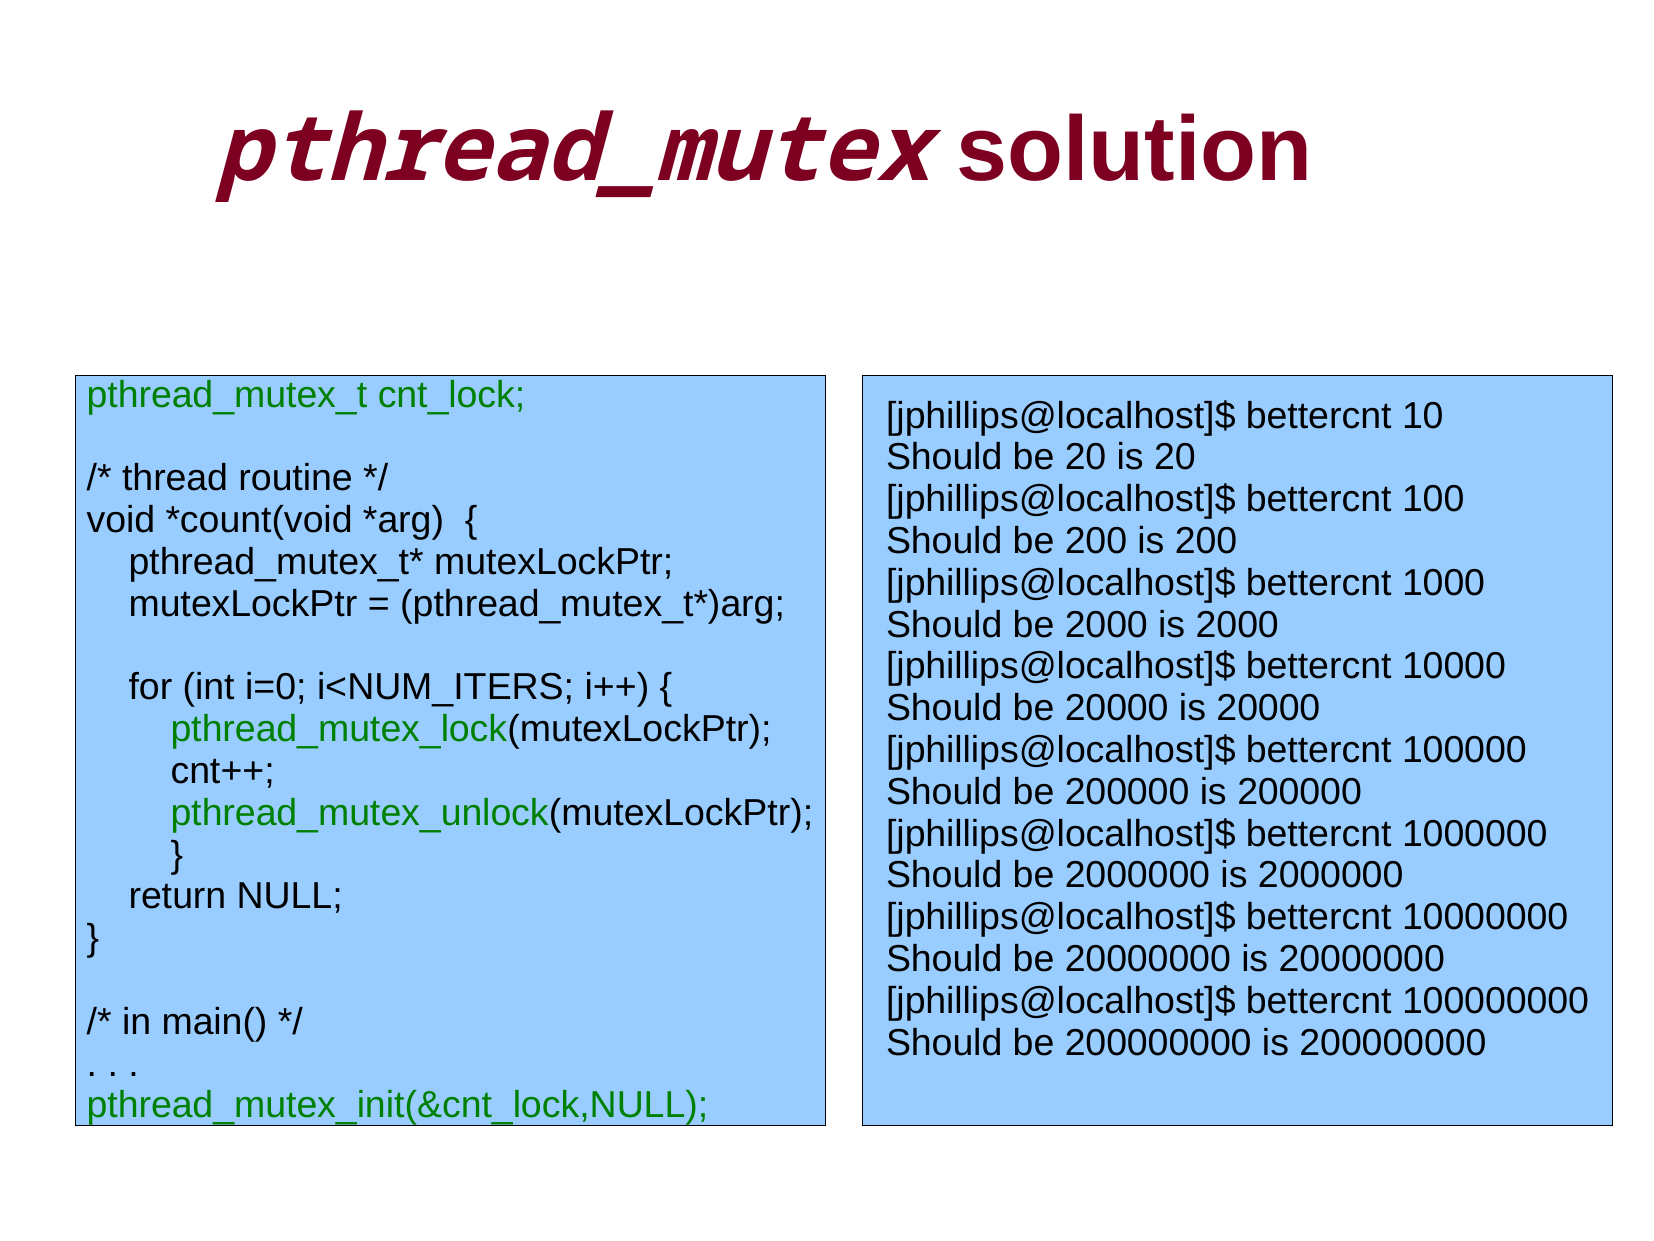

# pthread_mutex solution
pthread_mutex_t cnt_lock;
/* thread routine */
void *count(void *arg) {
 pthread_mutex_t* mutexLockPtr;
 mutexLockPtr = (pthread_mutex_t*)arg;
 for (int i=0; i<NUM_ITERS; i++) {
 pthread_mutex_lock(mutexLockPtr);
 cnt++;
 pthread_mutex_unlock(mutexLockPtr);
 }
 return NULL;
}
/* in main() */
. . .
pthread_mutex_init(&cnt_lock,NULL);
[jphillips@localhost]$ bettercnt 10
Should be 20 is 20
[jphillips@localhost]$ bettercnt 100
Should be 200 is 200
[jphillips@localhost]$ bettercnt 1000
Should be 2000 is 2000
[jphillips@localhost]$ bettercnt 10000
Should be 20000 is 20000
[jphillips@localhost]$ bettercnt 100000
Should be 200000 is 200000
[jphillips@localhost]$ bettercnt 1000000
Should be 2000000 is 2000000
[jphillips@localhost]$ bettercnt 10000000
Should be 20000000 is 20000000
[jphillips@localhost]$ bettercnt 100000000
Should be 200000000 is 200000000